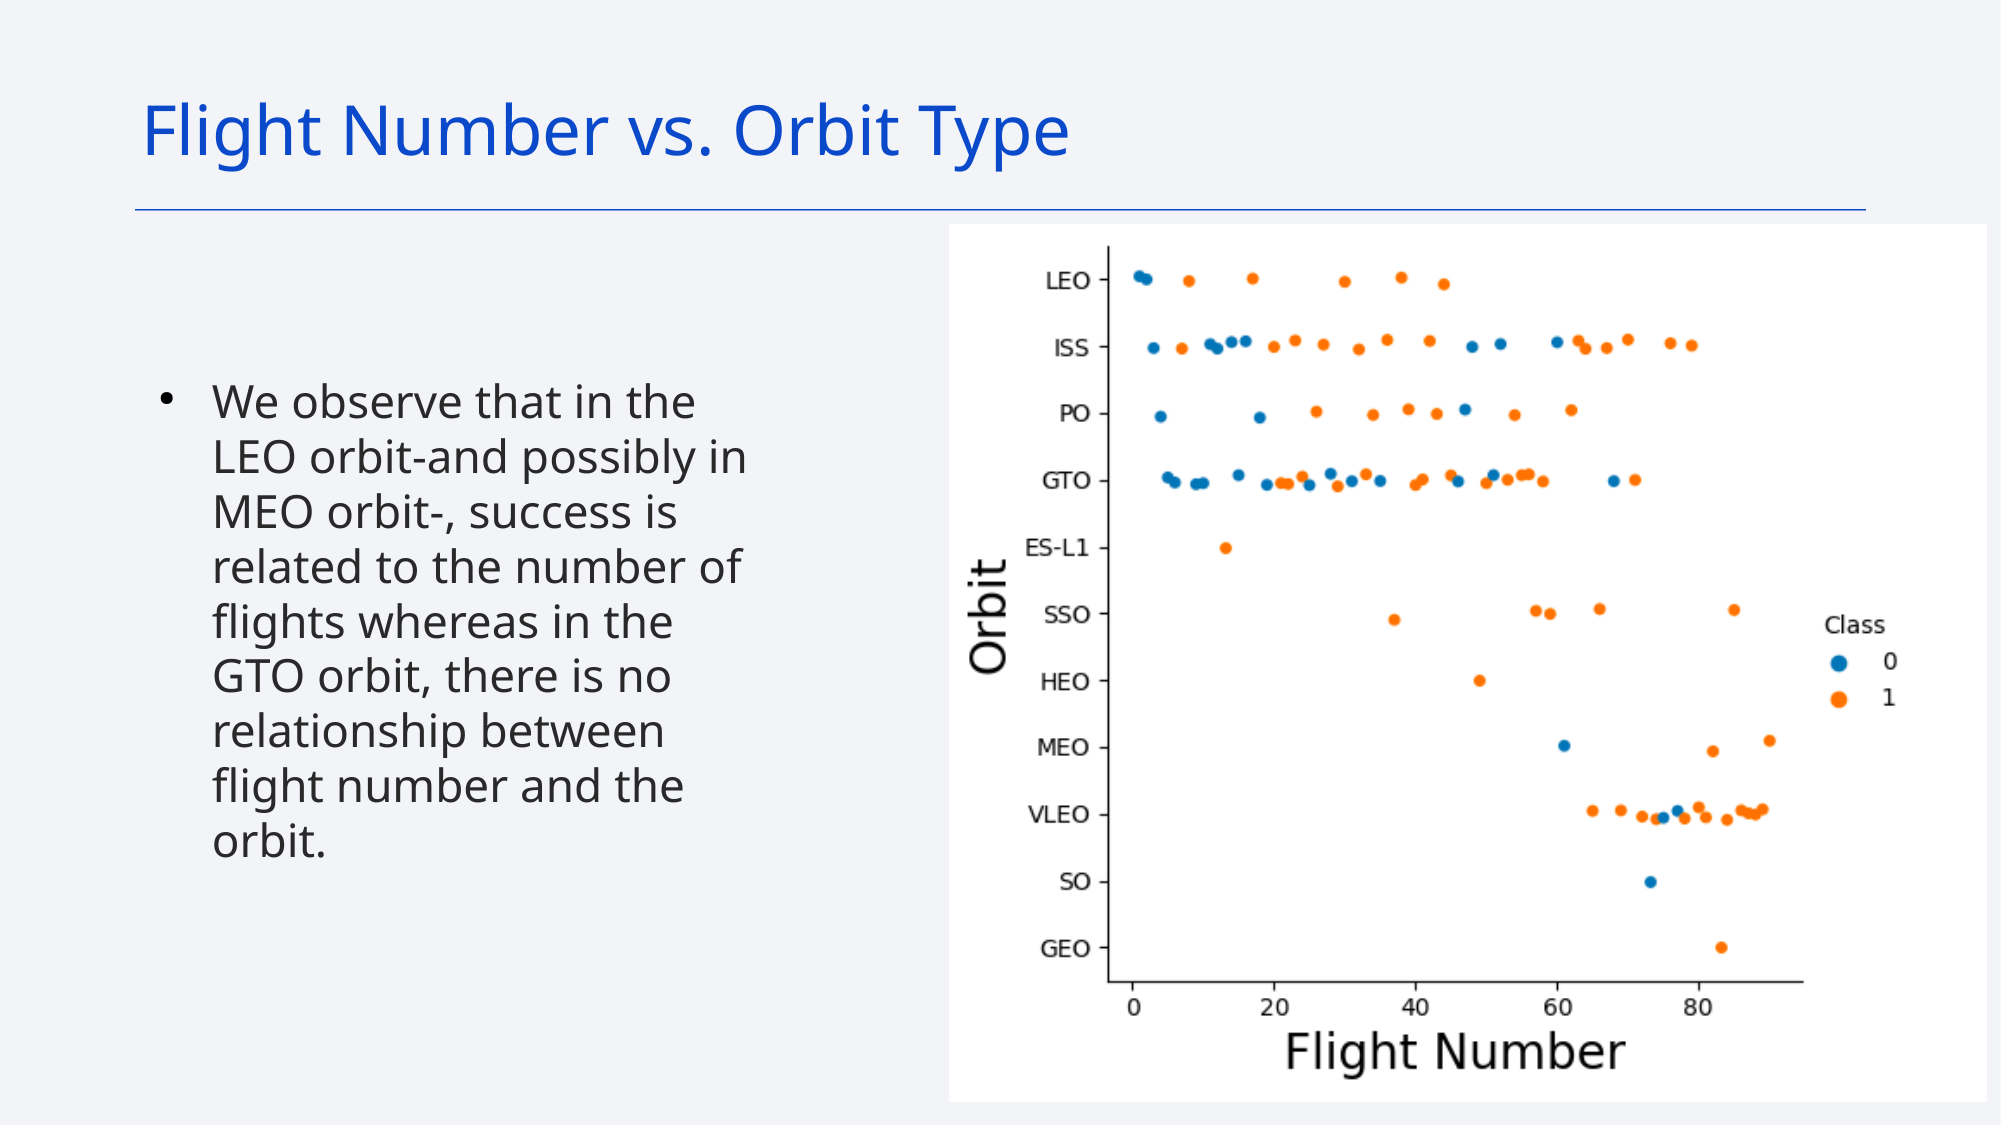

Flight Number vs. Orbit Type
# We observe that in the LEO orbit-and possibly in MEO orbit-, success is related to the number of flights whereas in the GTO orbit, there is no relationship between flight number and the orbit.
22